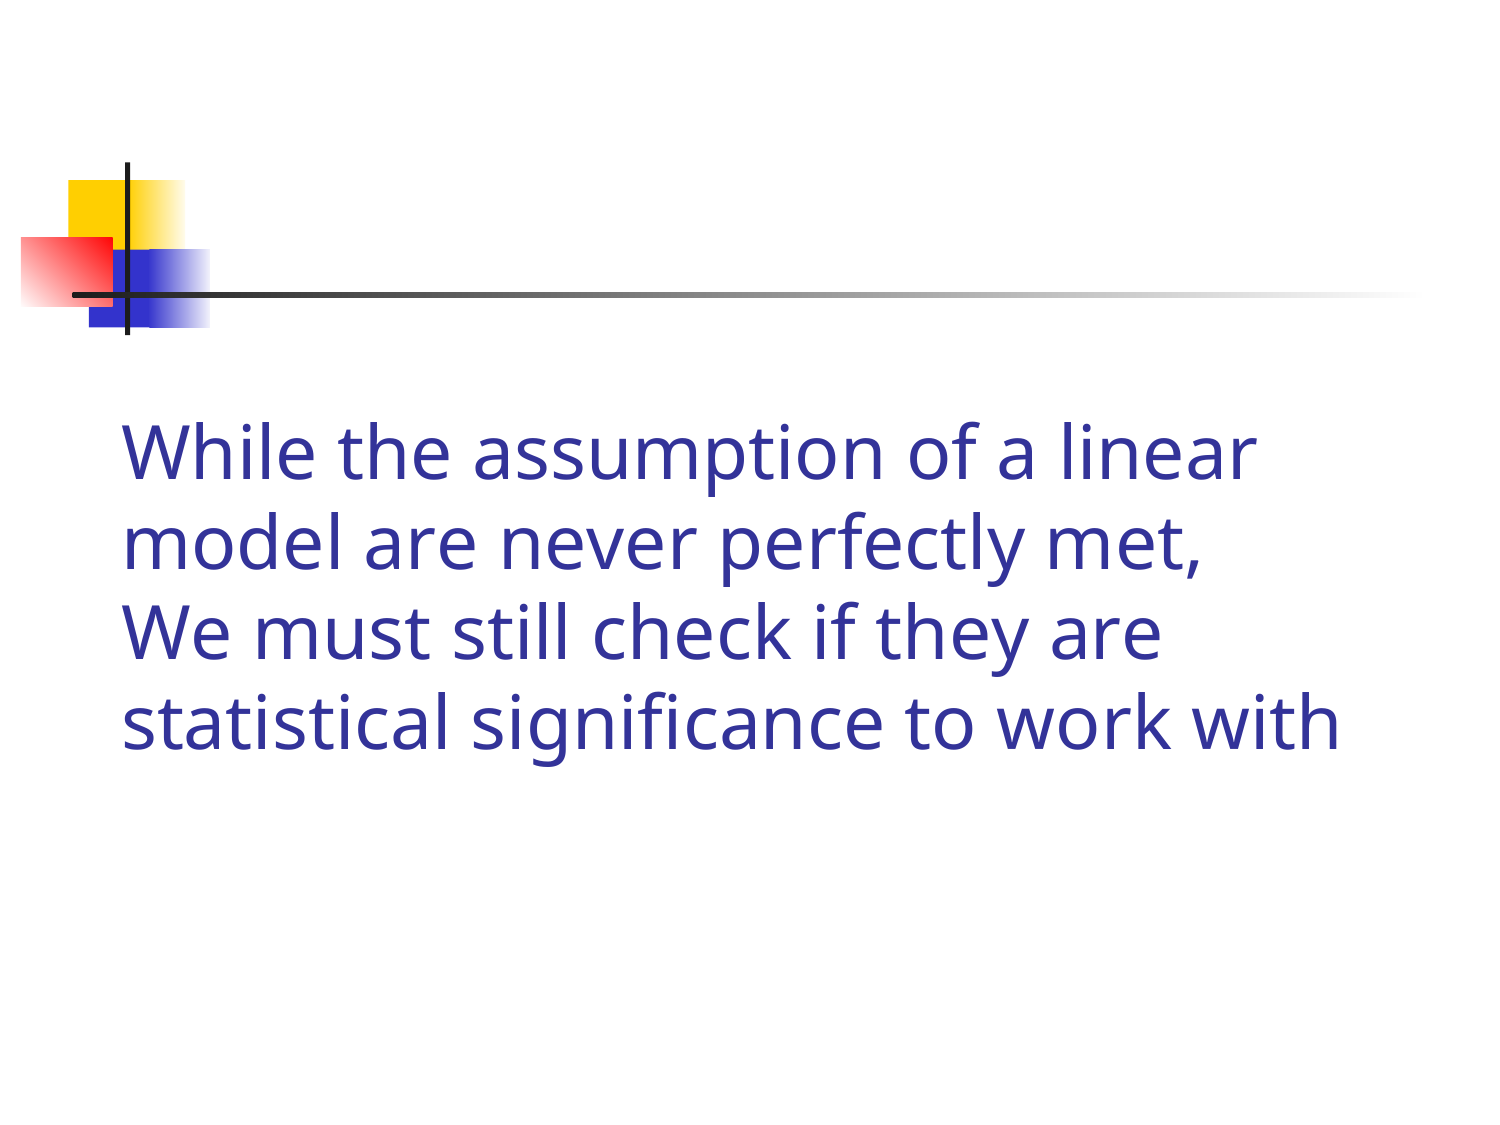

# While the assumption of a linear model are never perfectly met, We must still check if they are statistical significance to work with